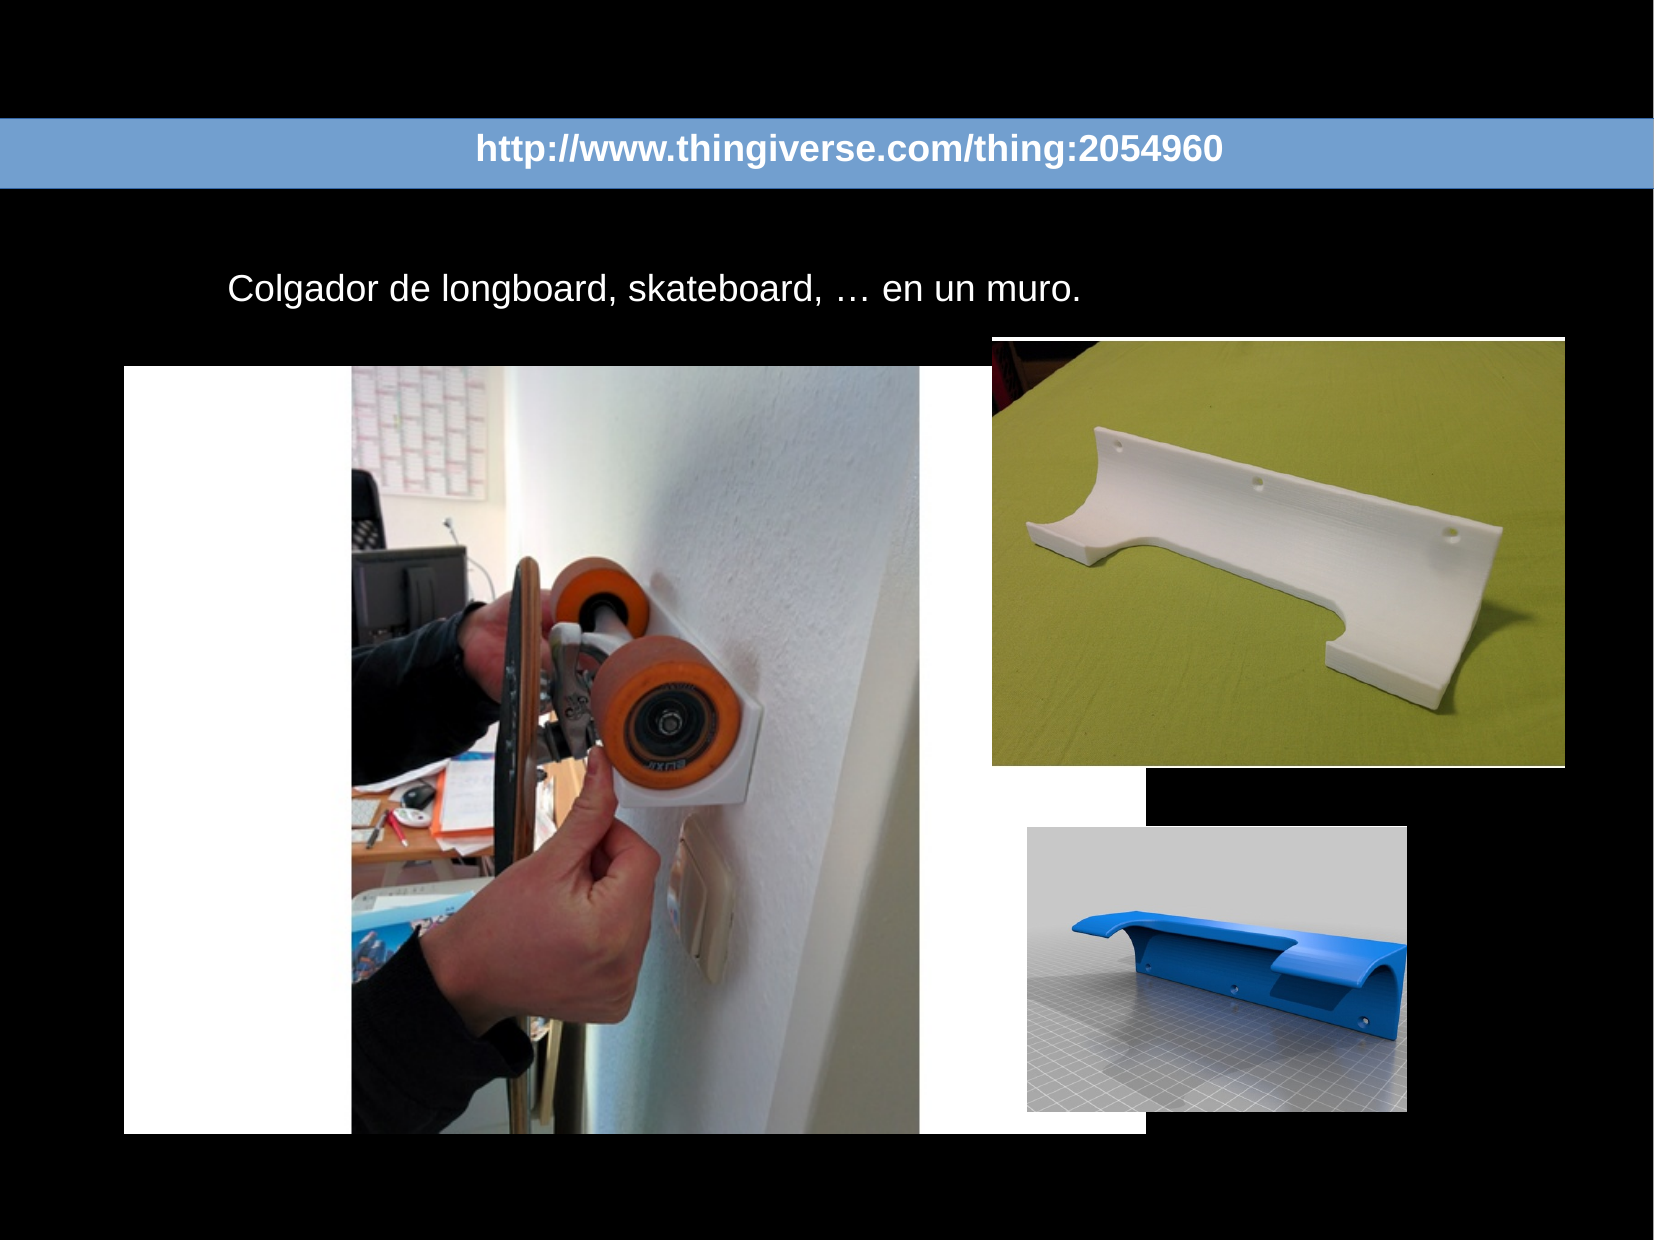

http://www.thingiverse.com/thing:2054960
Colgador de longboard, skateboard, … en un muro.